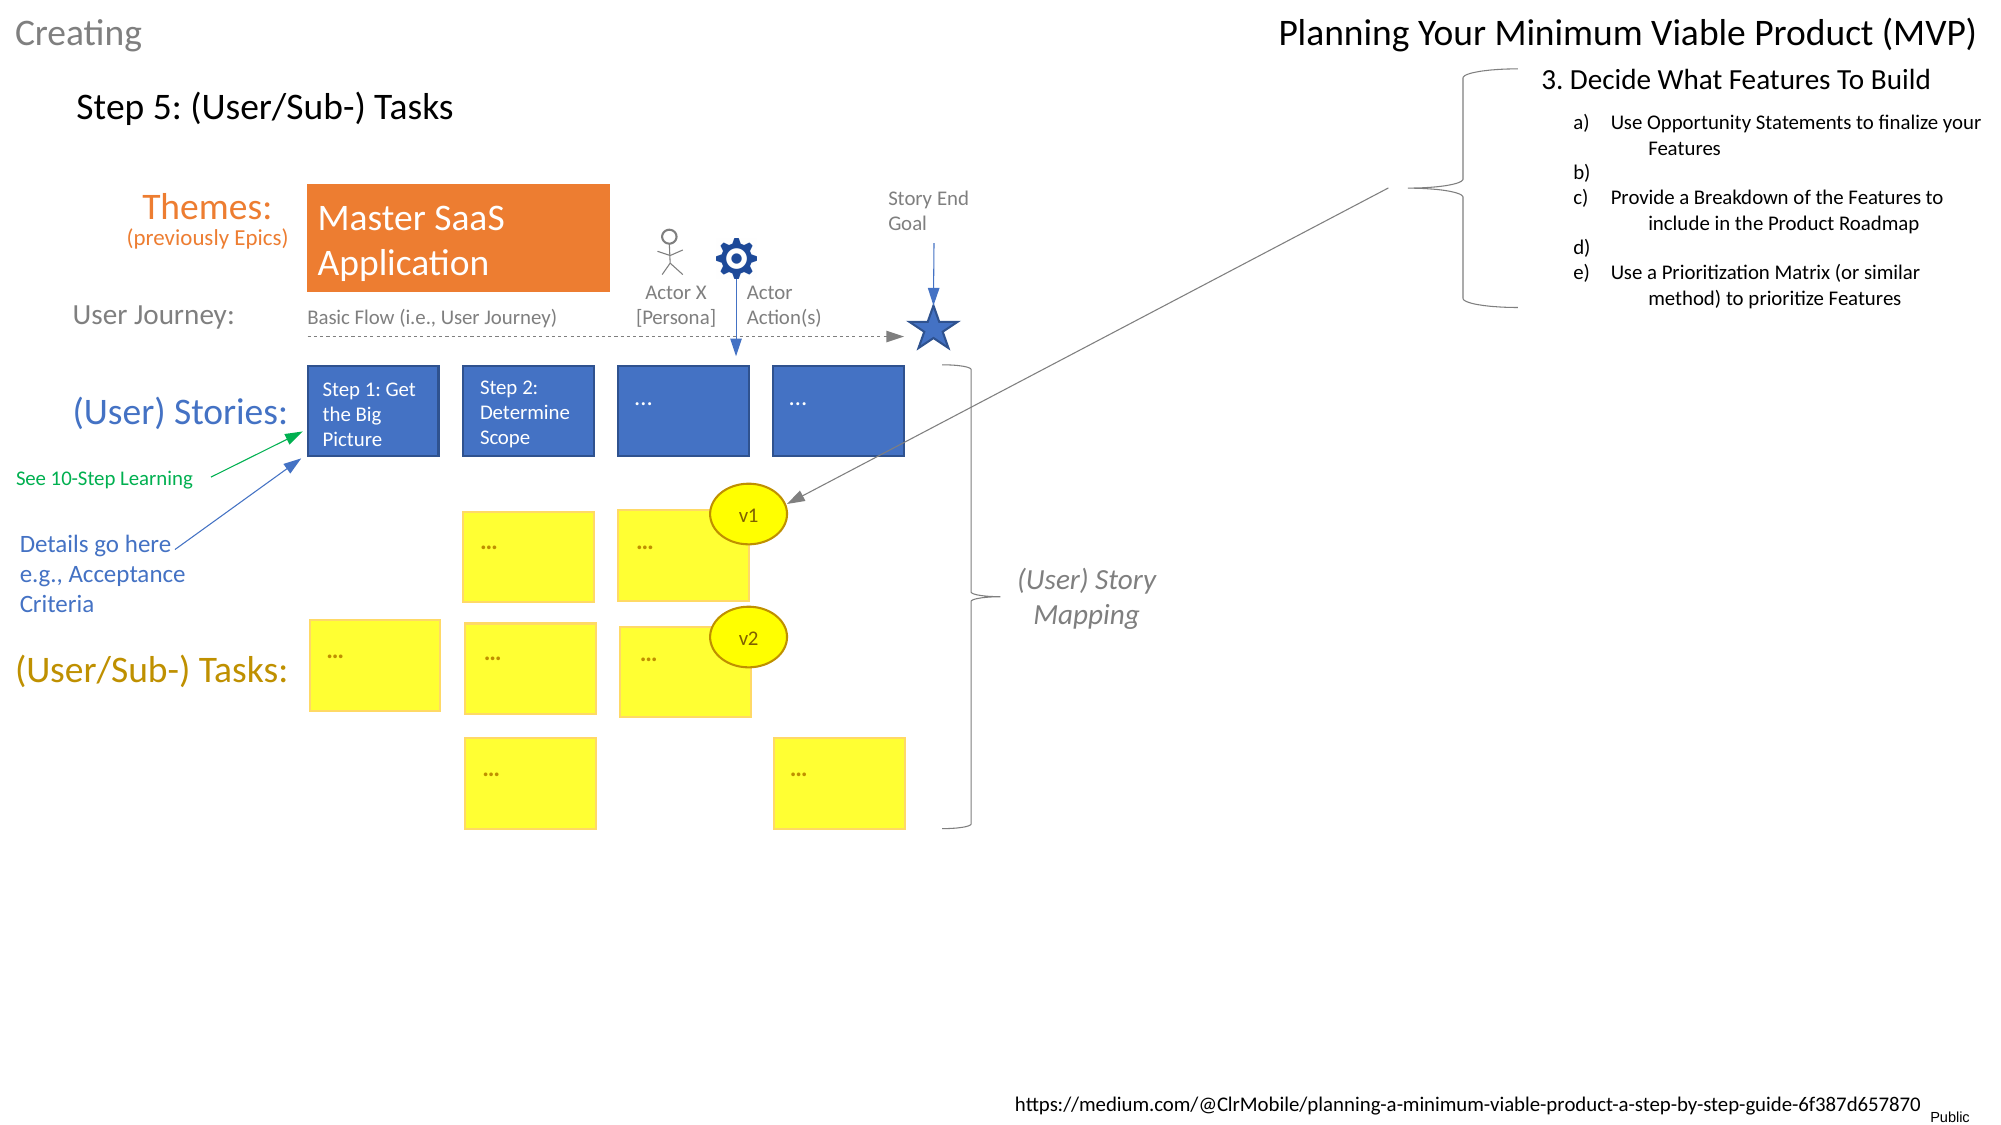

Creating
Planning Your Minimum Viable Product (MVP)
3. Decide What Features To Build
Step 5: (User/Sub-) Tasks
Use Opportunity Statements to finalize your Features
Provide a Breakdown of the Features to include in the Product Roadmap
Use a Prioritization Matrix (or similar method) to prioritize Features
Themes:
Story End Goal
Master SaaS Application
(previously Epics)
Actor X
[Persona]
Actor Action(s)
User Journey:
Basic Flow (i.e., User Journey)
Step 2: Determine Scope
Step 1: Get the Big Picture
…
…
(User) Stories:
See 10-Step Learning
v1
…
…
Details go here
e.g., Acceptance Criteria
(User) Story Mapping
v2
…
…
…
(User/Sub-) Tasks:
…
…
https://medium.com/@ClrMobile/planning-a-minimum-viable-product-a-step-by-step-guide-6f387d657870